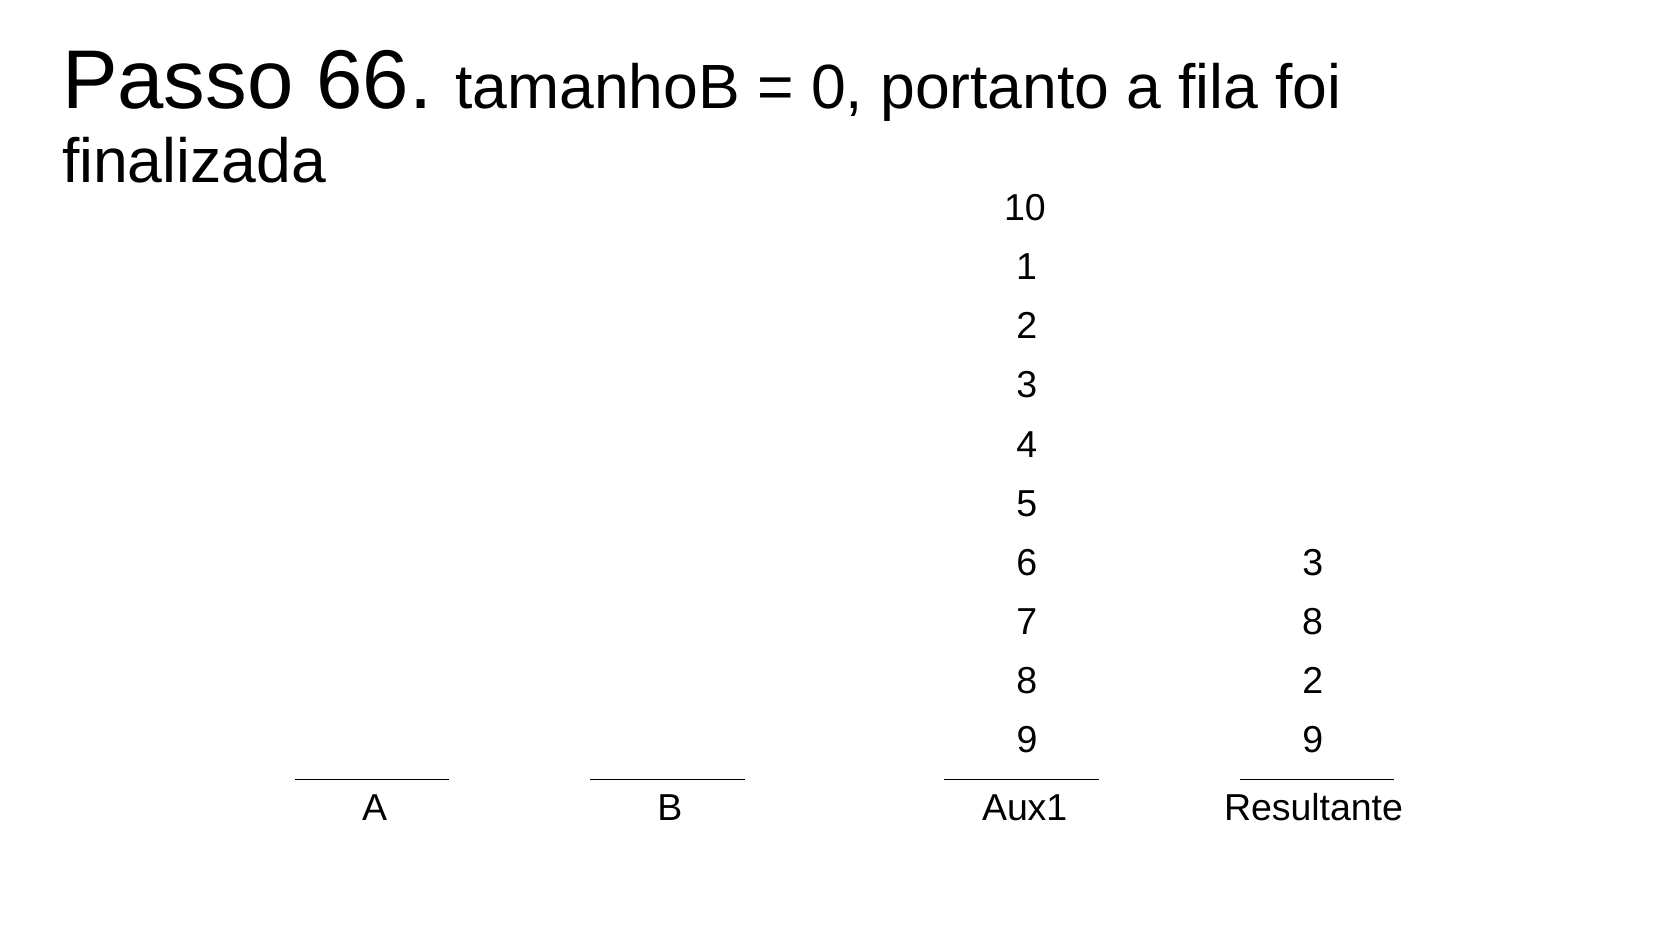

Passo 66. tamanhoB = 0, portanto a fila foi finalizada
10
1
2
3
4
5
6
3
7
8
8
2
9
9
A
B
Aux1
Resultante